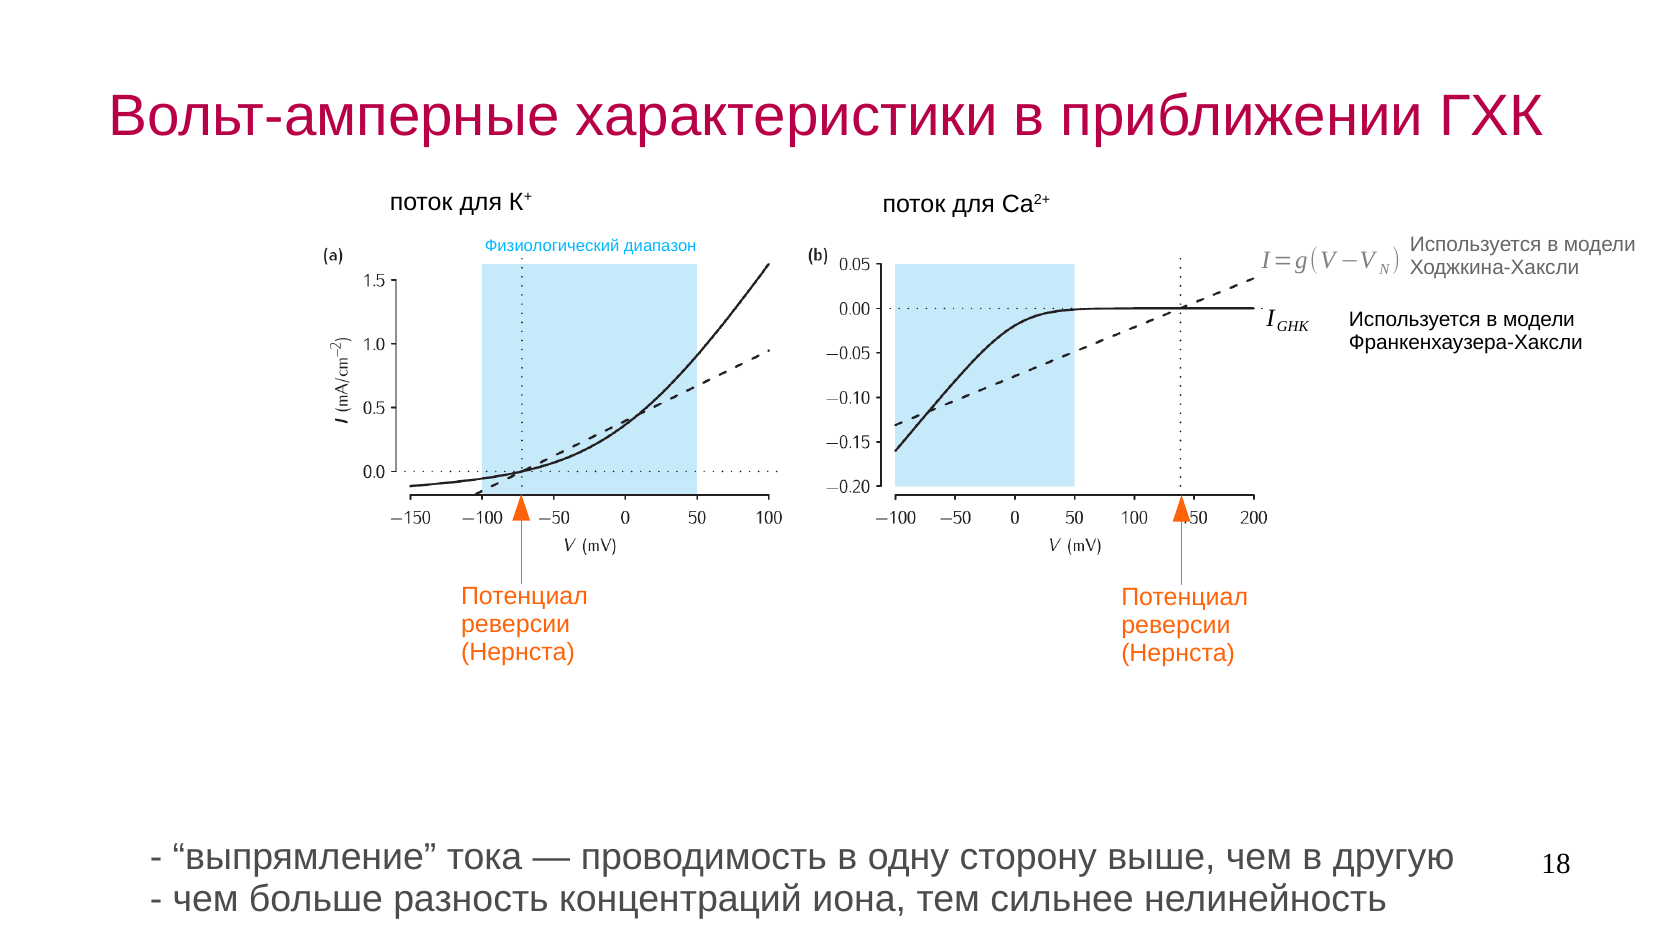

# Вольт-амперные характеристики в приближении ГХК
поток для К+
поток для Ca2+
Используется в модели Ходжкина-Хаксли
Физиологический диапазон
Используется в модели Франкенхаузера-Хаксли
Потенциал реверсии (Нернста)
Потенциал реверсии (Нернста)
- “выпрямление” тока — проводимость в одну сторону выше, чем в другую
- чем больше разность концентраций иона, тем сильнее нелинейность
18